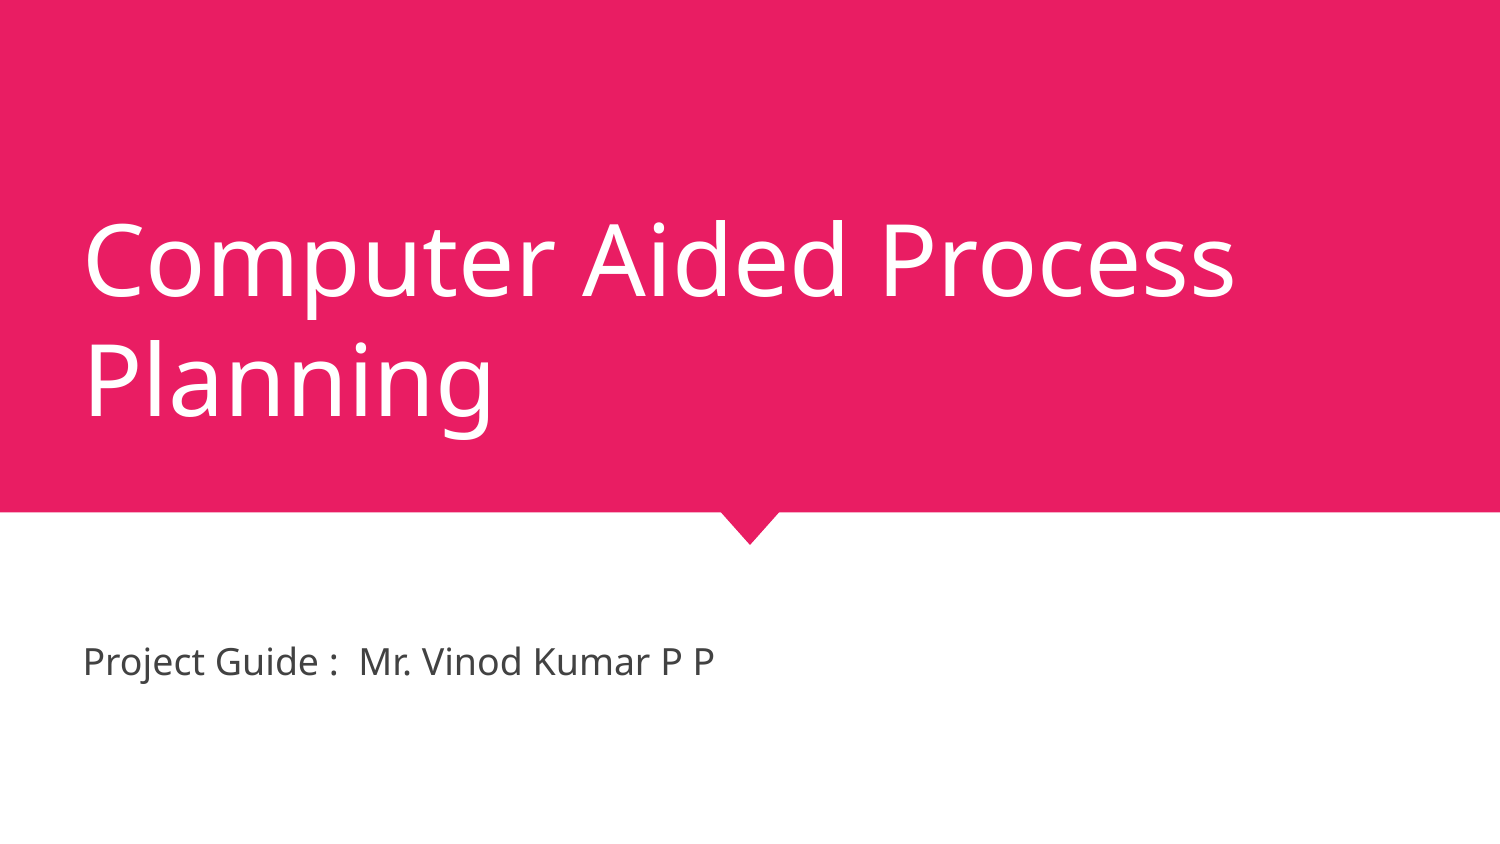

# Computer Aided Process Planning
Project Guide : Mr. Vinod Kumar P P